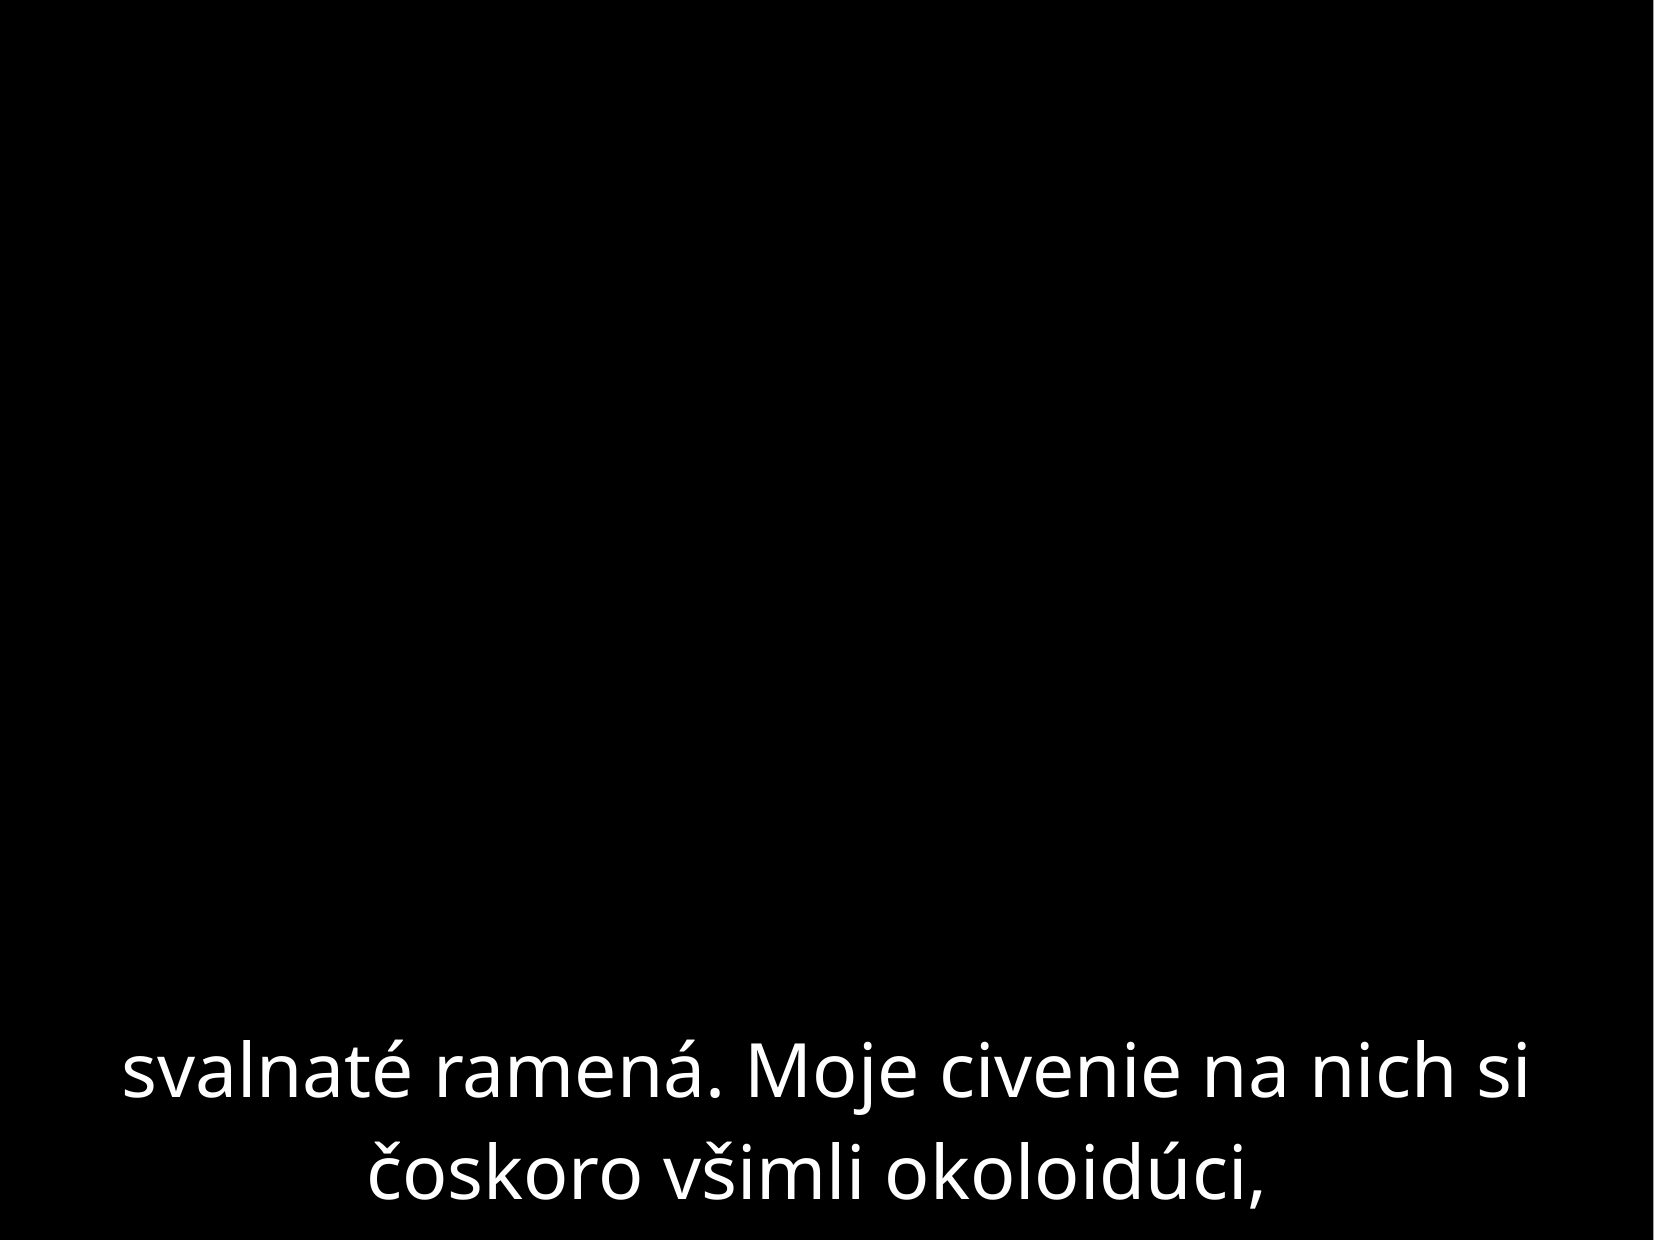

# svalnaté ramená. Moje civenie na nich si čoskoro všimli okoloidúci,